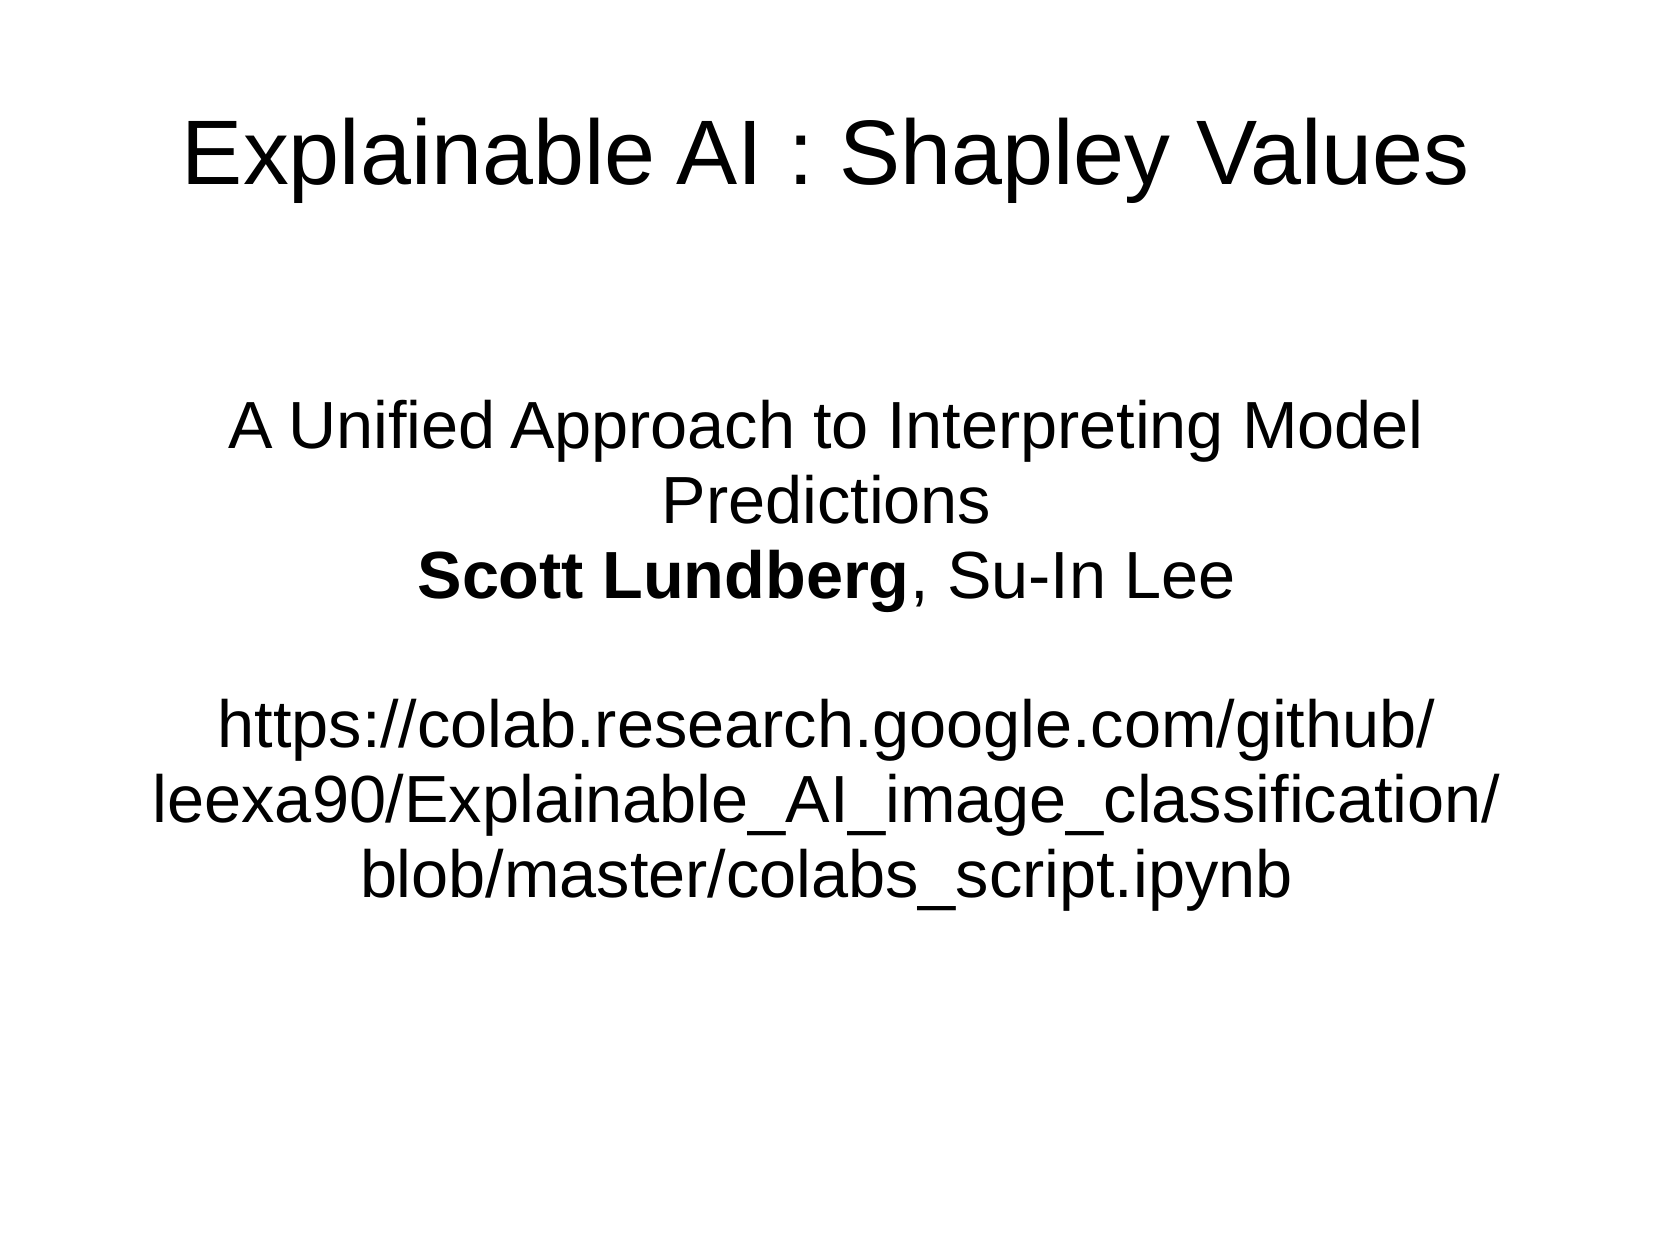

# Explainable AI : Shapley Values
A Unified Approach to Interpreting Model Predictions
Scott Lundberg, Su-In Lee
https://colab.research.google.com/github/leexa90/Explainable_AI_image_classification/blob/master/colabs_script.ipynb